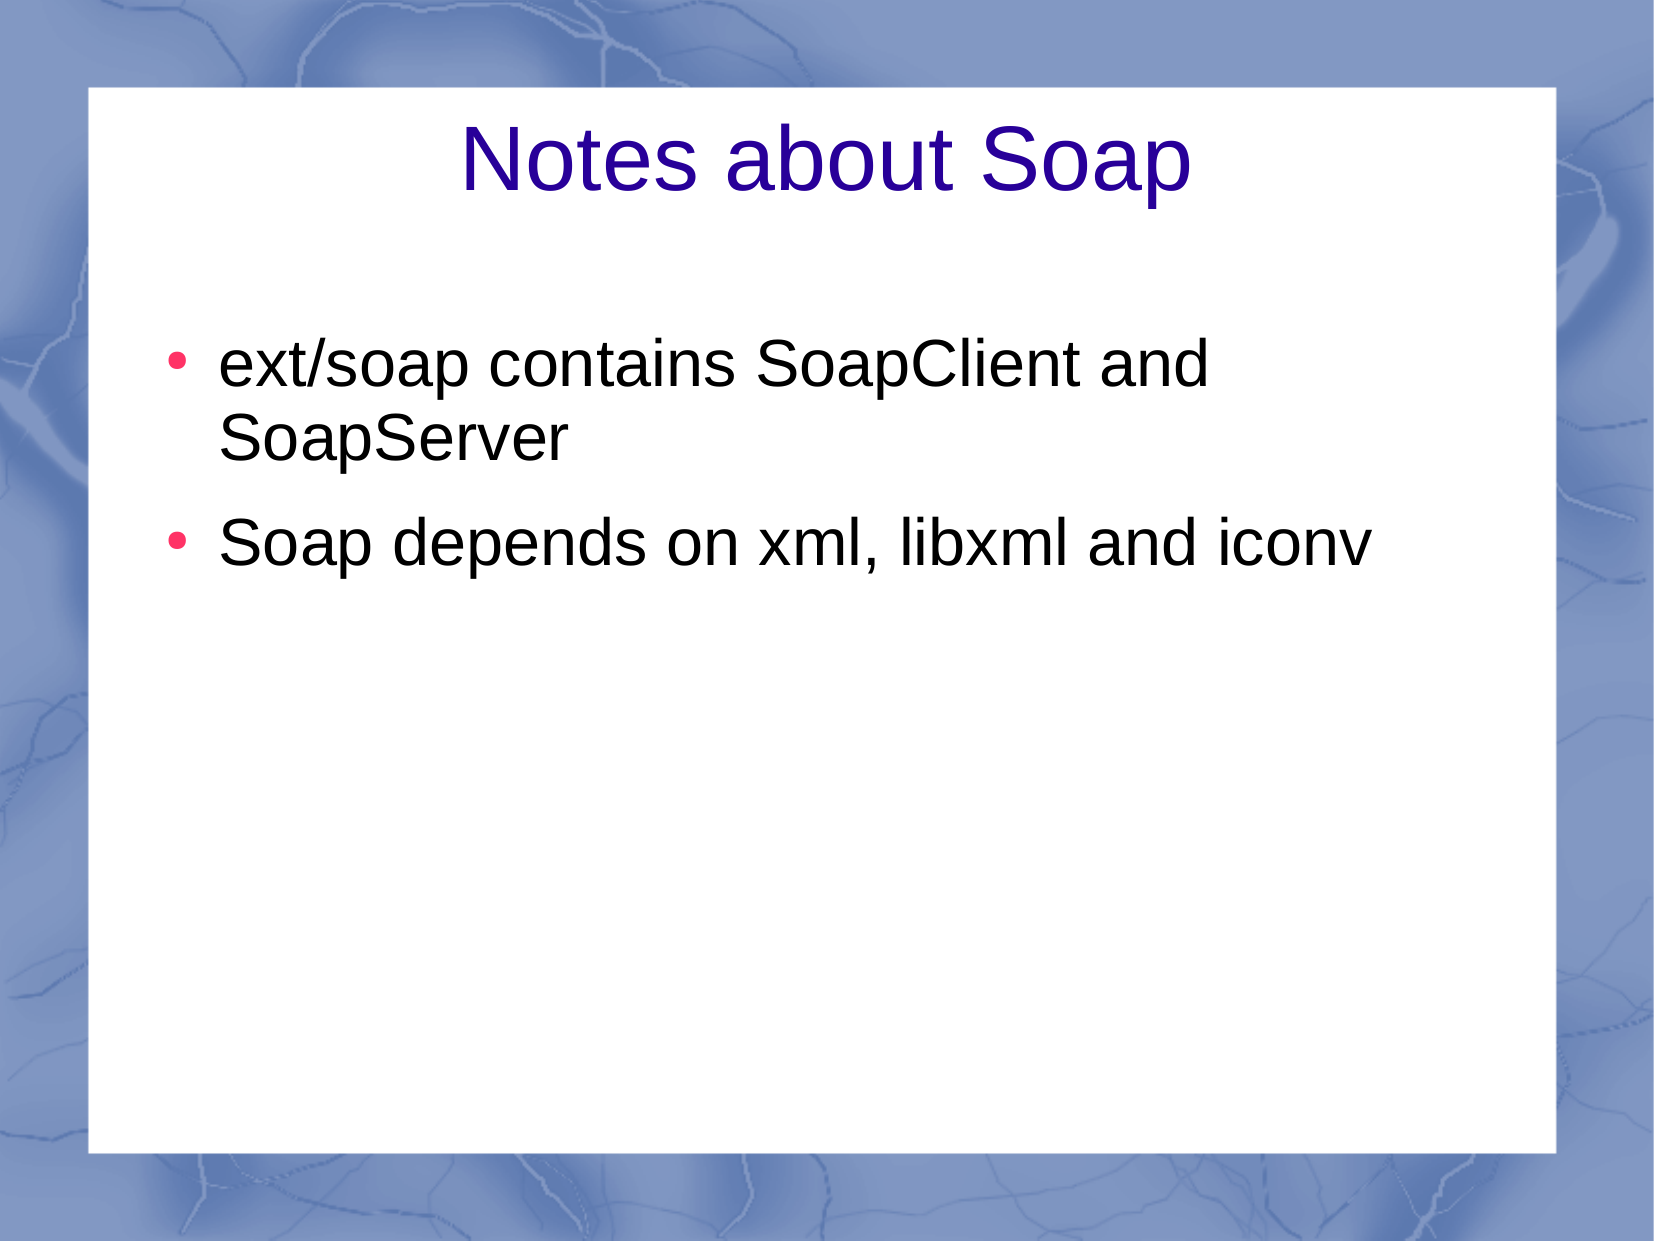

# Notes about Soap
ext/soap contains SoapClient and SoapServer
Soap depends on xml, libxml and iconv